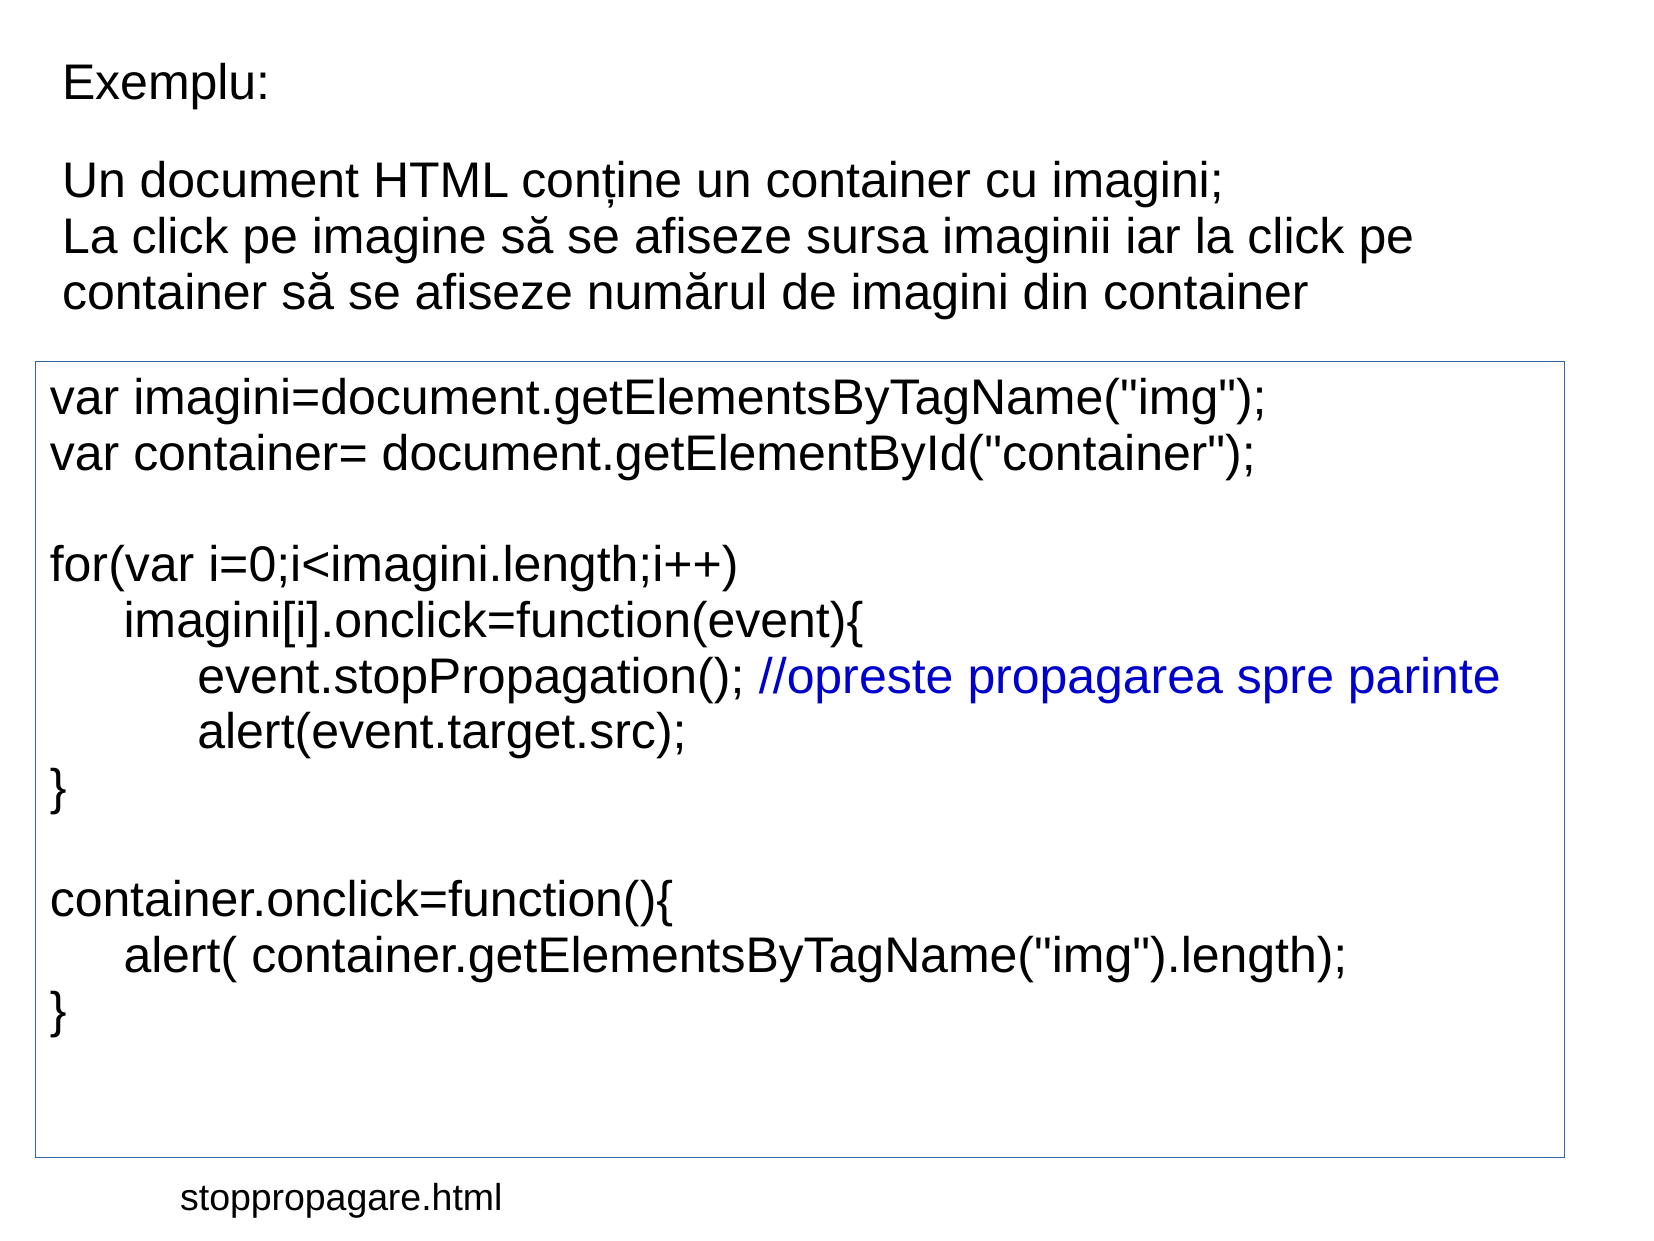

Exemplu:
Un document HTML conține un container cu imagini;
La click pe imagine să se afiseze sursa imaginii iar la click pe container să se afiseze numărul de imagini din container
var imagini=document.getElementsByTagName("img");
var container= document.getElementById("container");
for(var i=0;i<imagini.length;i++)
	imagini[i].onclick=function(event){
		event.stopPropagation(); //opreste propagarea spre parinte
		alert(event.target.src);
}
container.onclick=function(){
	alert( container.getElementsByTagName("img").length);
}
stoppropagare.html